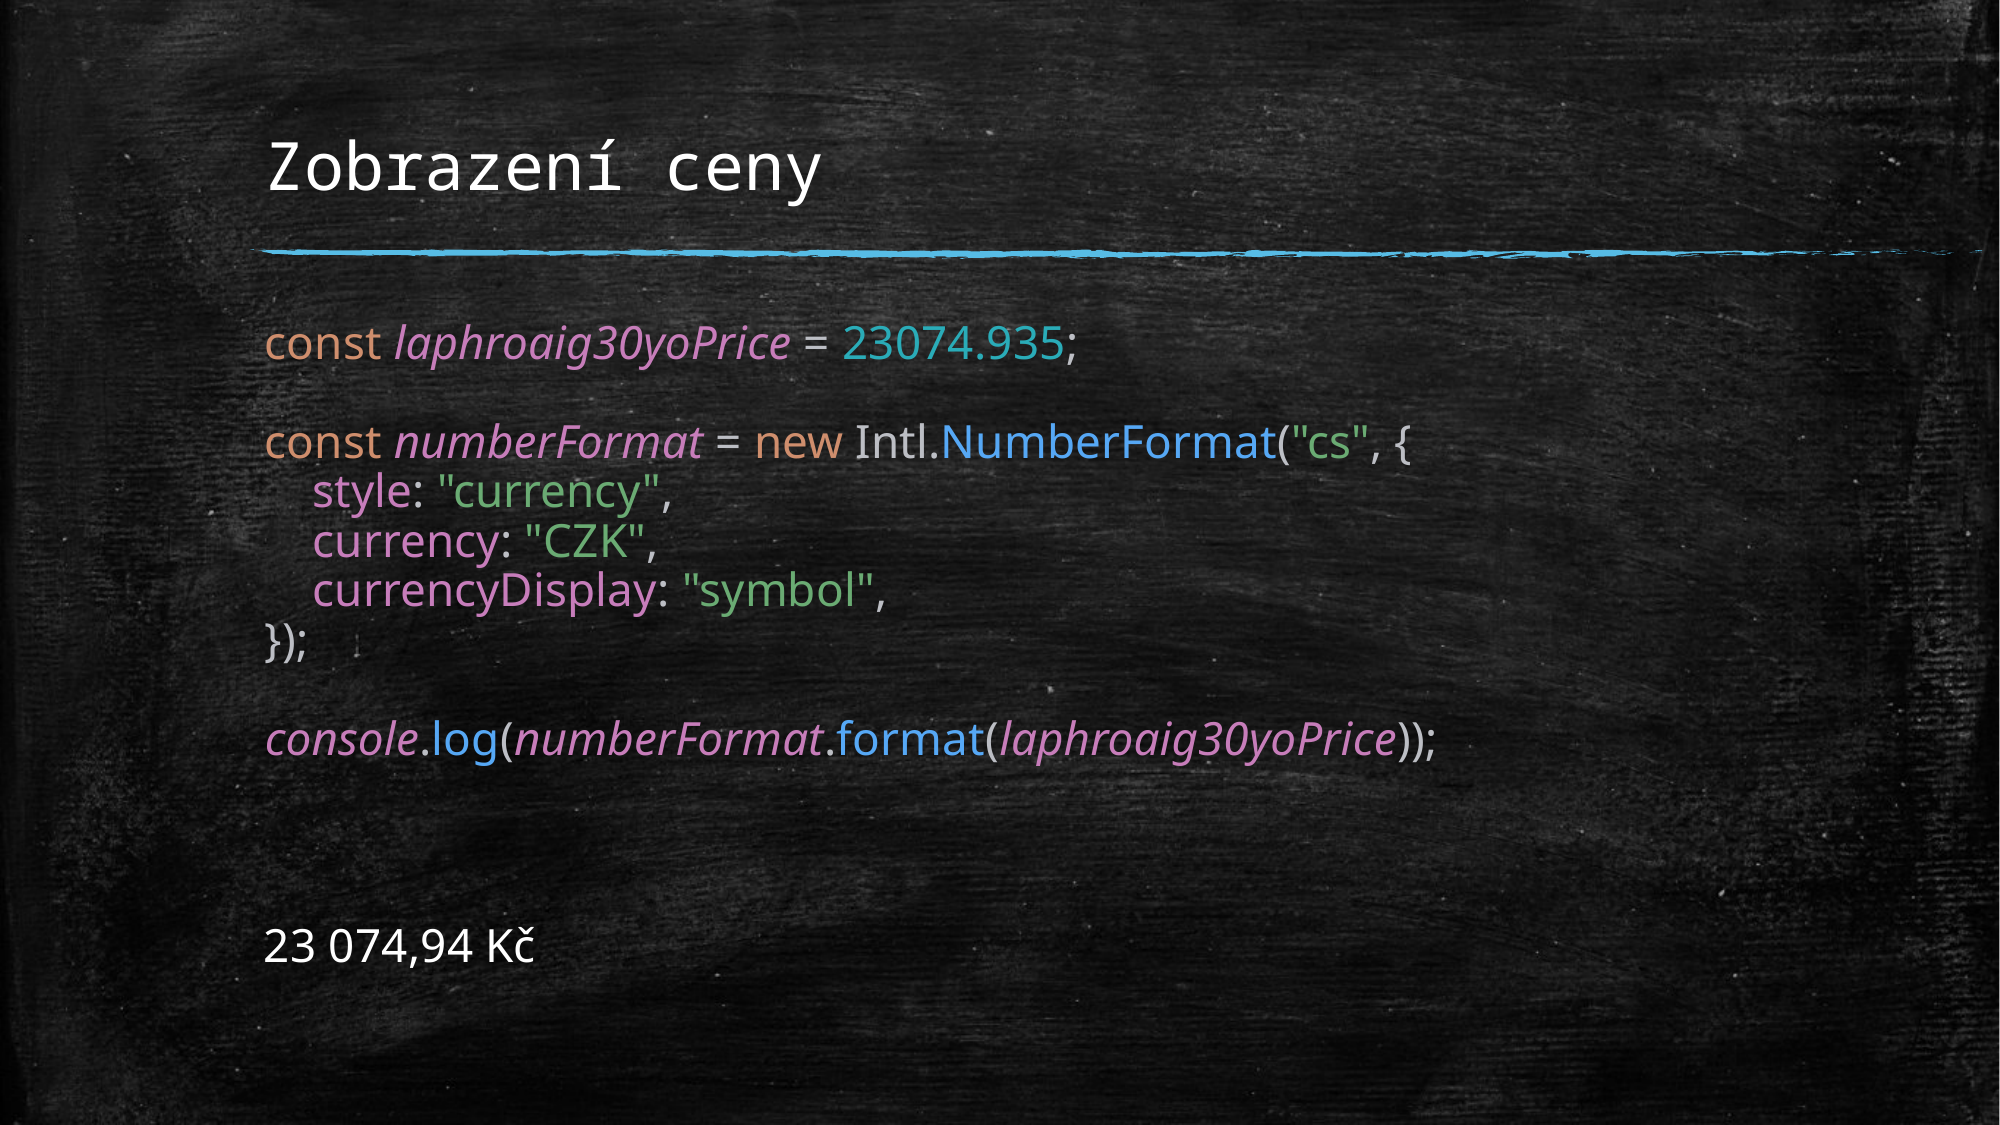

# Zobrazení ceny
const laphroaig30yoPrice = 23074.935;
const numberFormat = new Intl.NumberFormat("cs", {
 style: "currency",
 currency: "CZK",
 currencyDisplay: "symbol",
});
console.log(numberFormat.format(laphroaig30yoPrice));
23 074,94 Kč